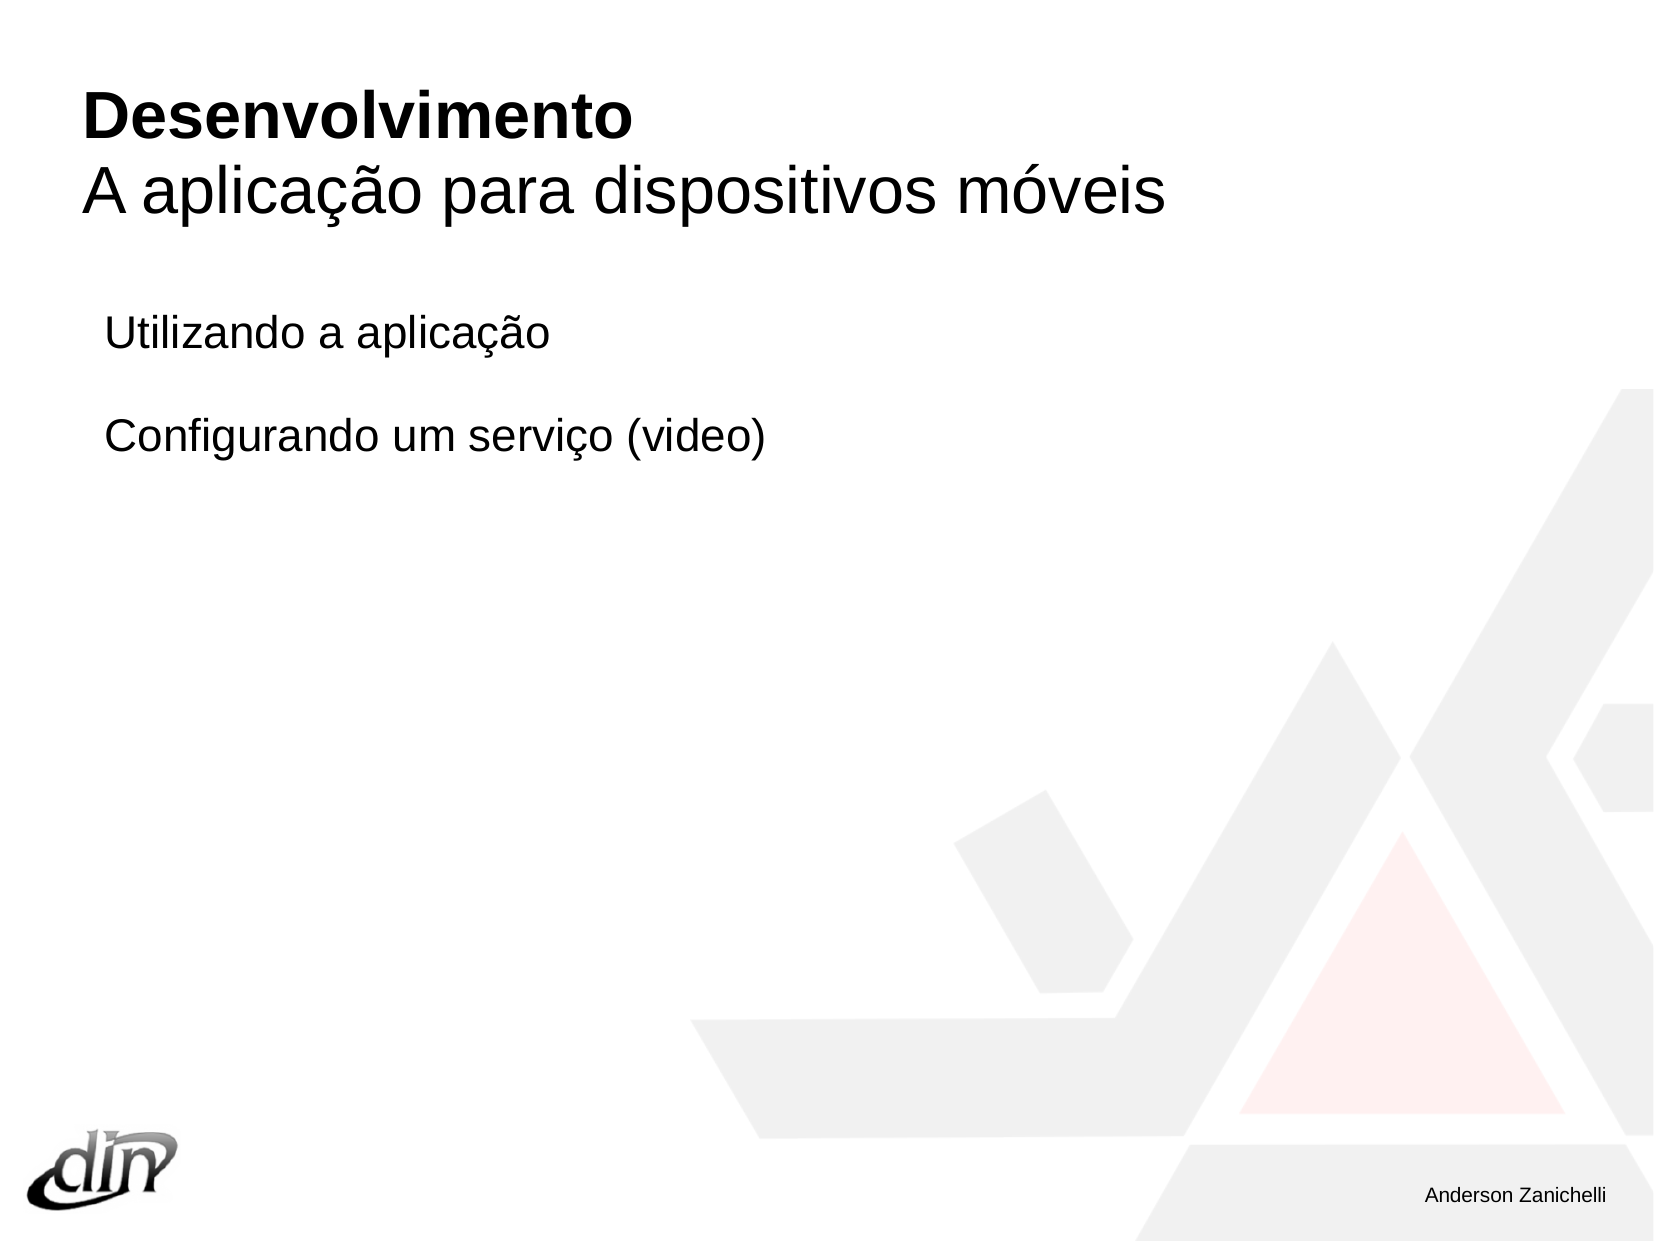

# Desenvolvimento A aplicação para dispositivos móveis
Utilizando a aplicação
Configurando um serviço (video)
Anderson Zanichelli